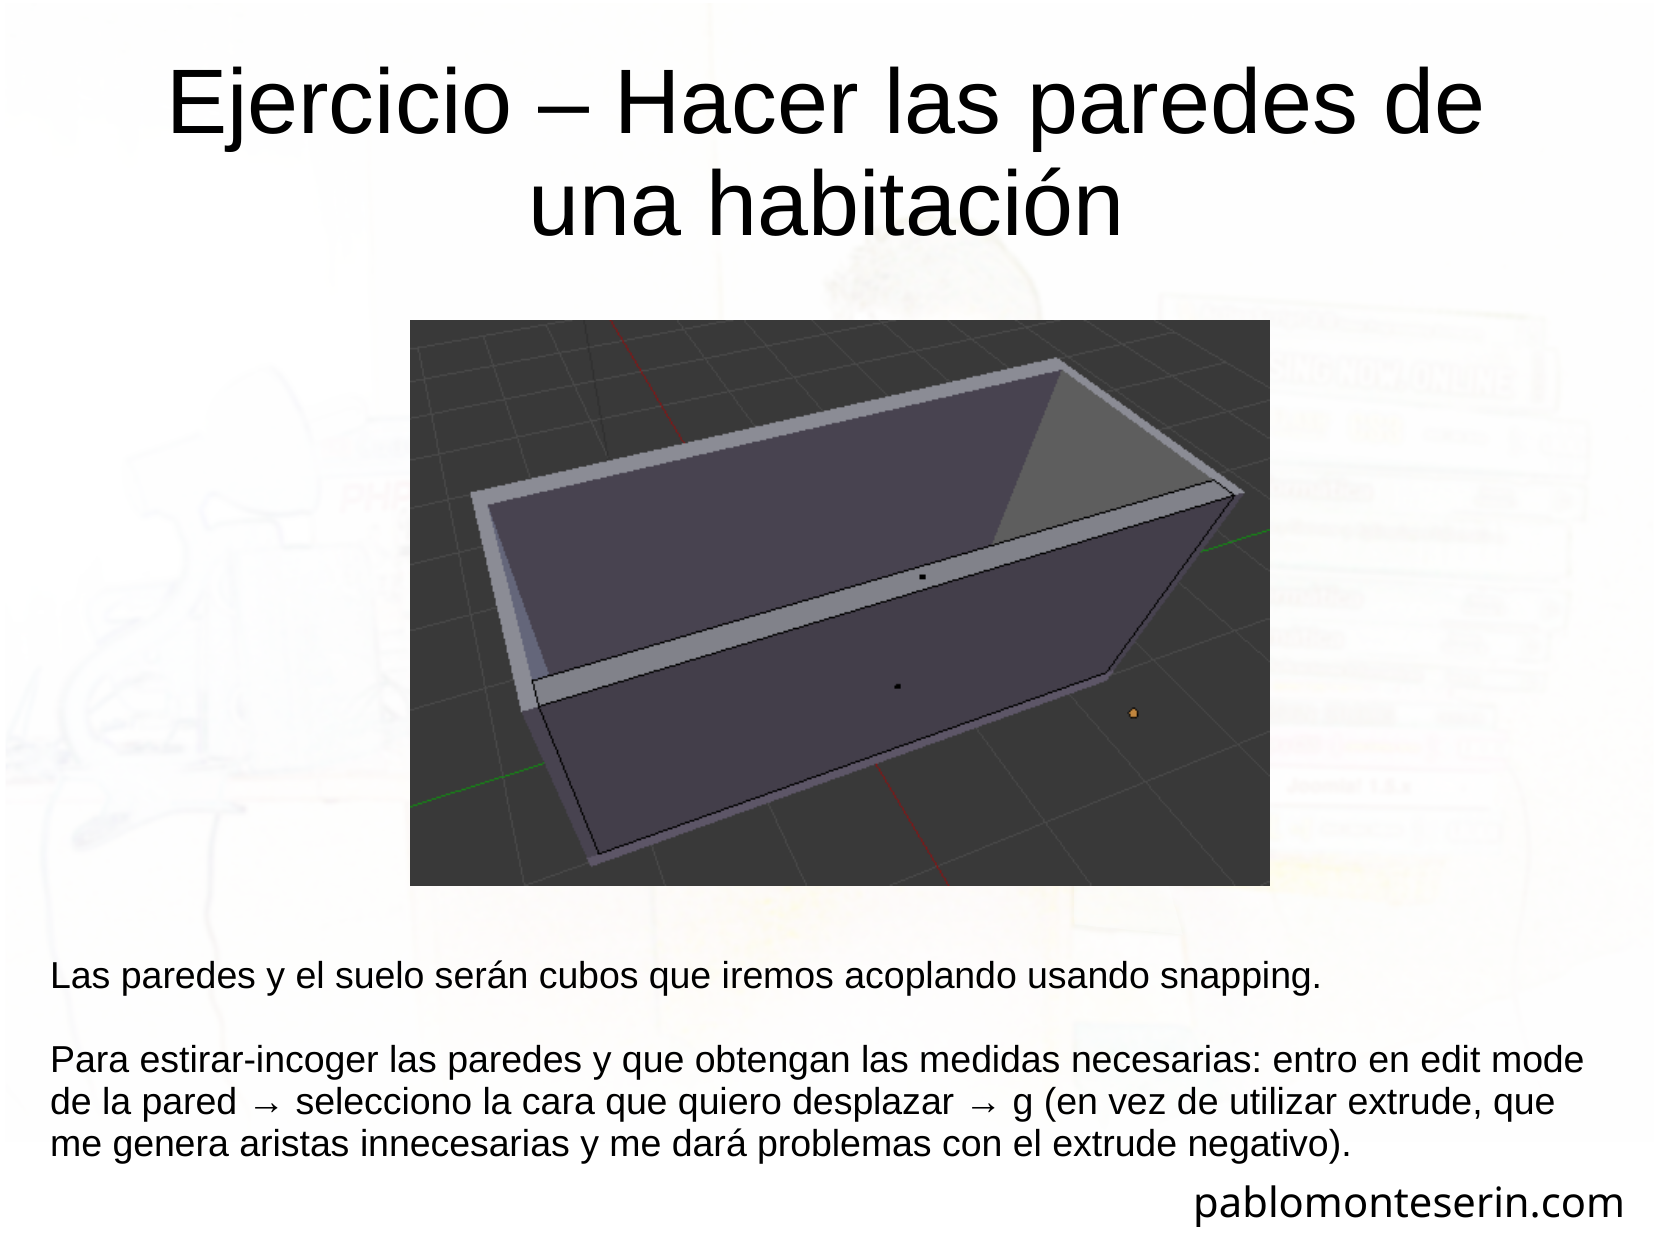

# Ejercicio – Hacer las paredes de una habitación
Las paredes y el suelo serán cubos que iremos acoplando usando snapping.
Para estirar-incoger las paredes y que obtengan las medidas necesarias: entro en edit mode de la pared → selecciono la cara que quiero desplazar → g (en vez de utilizar extrude, que me genera aristas innecesarias y me dará problemas con el extrude negativo).